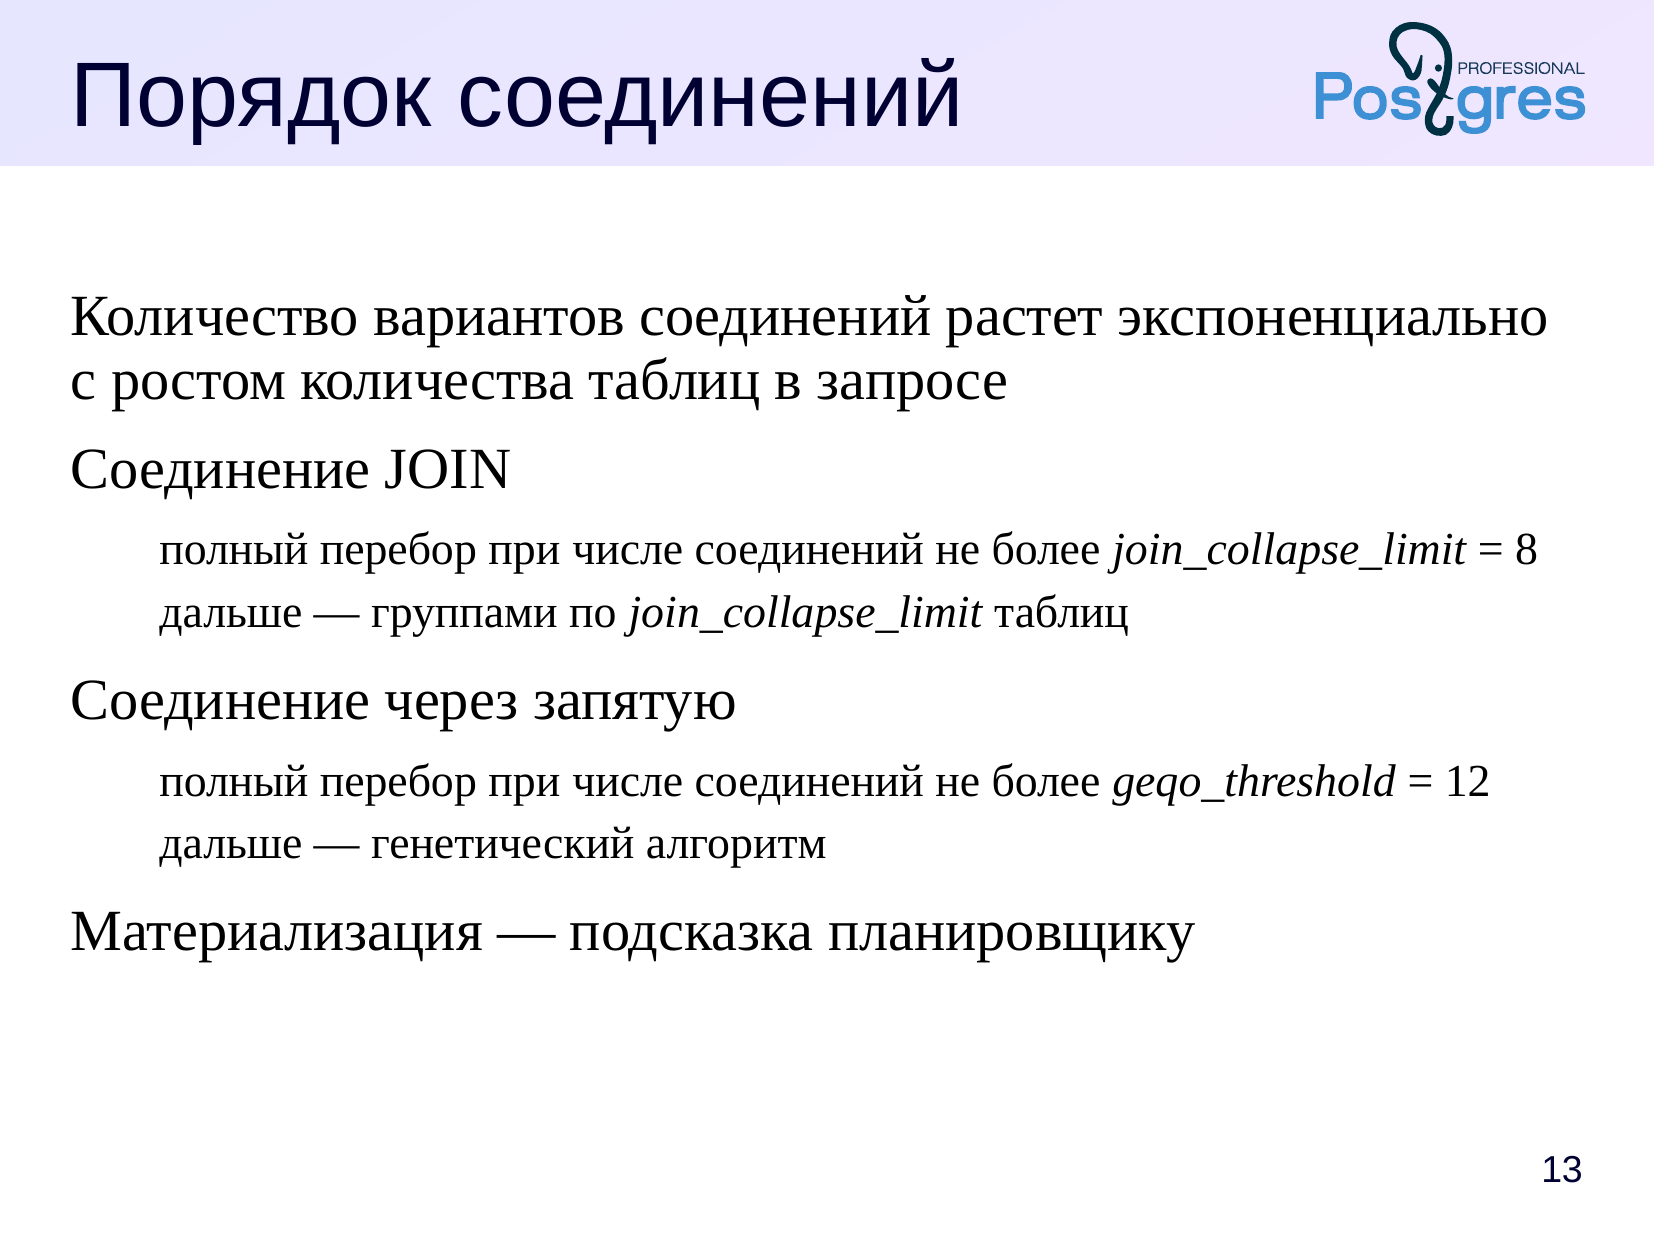

# Порядок соединений
Количество вариантов соединений растет экспоненциально с ростом количества таблиц в запросе
Соединение JOIN
полный перебор при числе соединений не более join_collapse_limit = 8
дальше — группами по join_collapse_limit таблиц
Соединение через запятую
полный перебор при числе соединений не более geqo_threshold = 12
дальше — генетический алгоритм
Материализация — подсказка планировщику